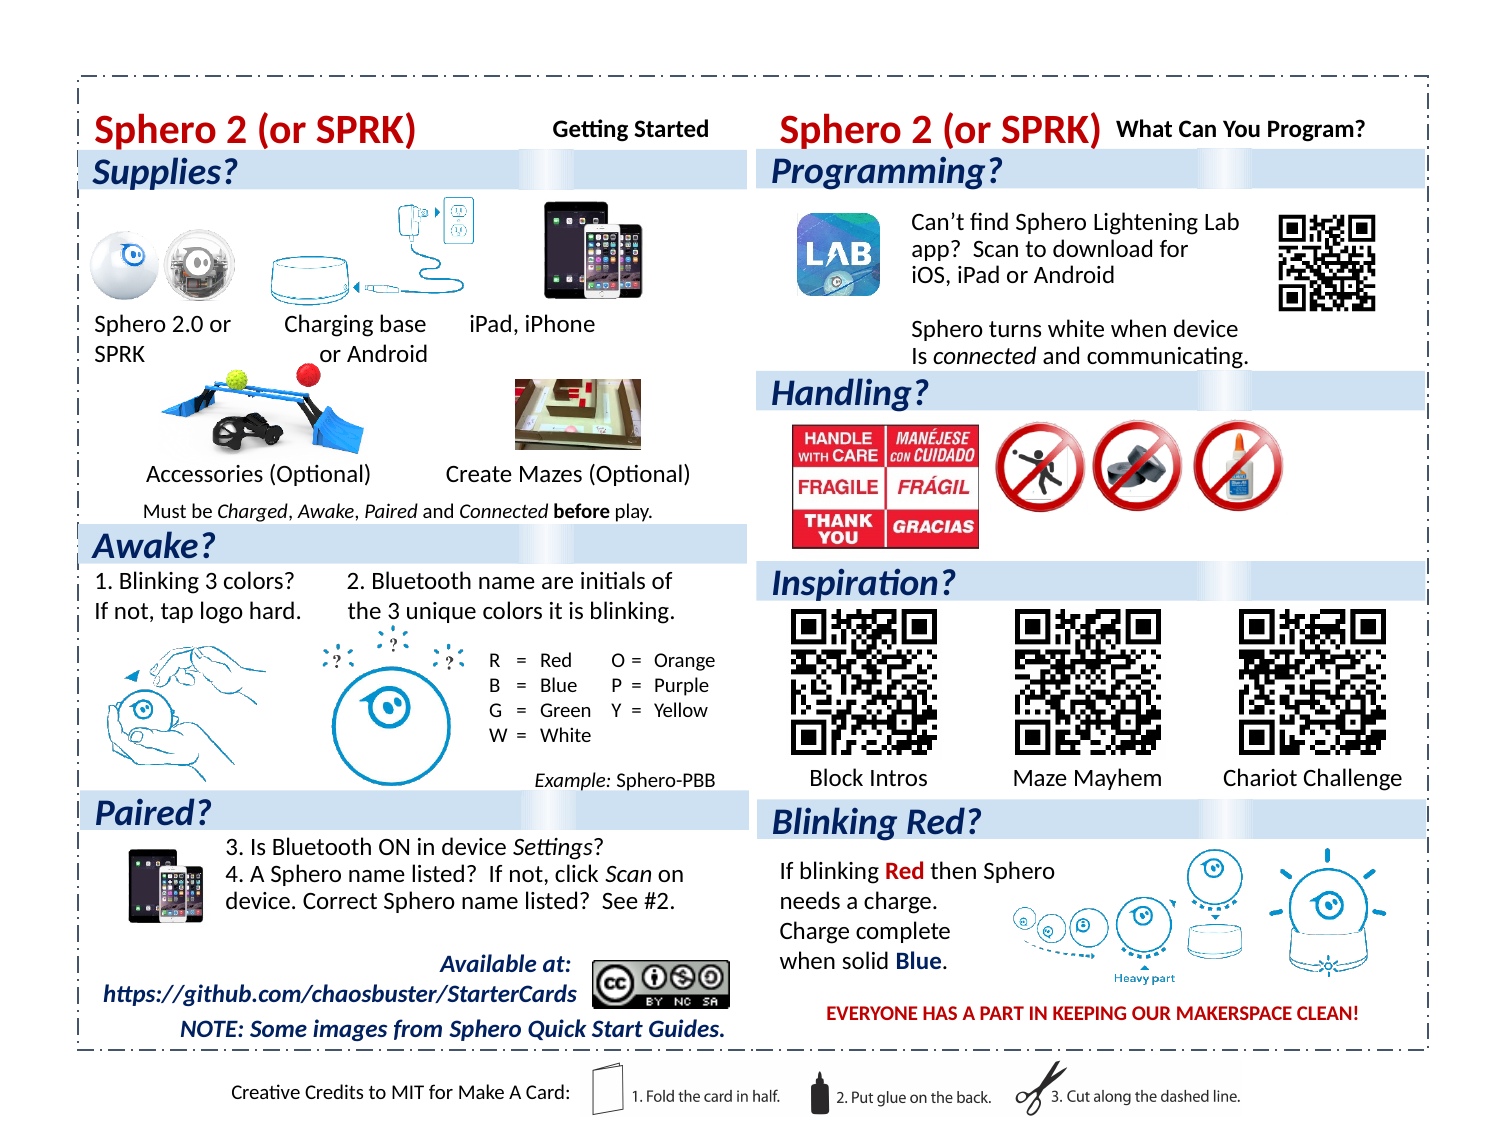

Sphero 2 (or SPRK)
Sphero 2.0 or 	 Charging base 	iPad, iPhone
SPRK 			or Android
 Accessories (Optional) 	 Create Mazes (Optional)
Must be Charged, Awake, Paired and Connected before play.
1. Blinking 3 colors? 2. Bluetooth name are initials of
If not, tap logo hard. the 3 unique colors it is blinking.
3. Is Bluetooth ON in device Settings?
4. A Sphero name listed? If not, click Scan on device. Correct Sphero name listed? See #2.
# Sphero 2 (or SPRK)
Can’t find Sphero Lightening Lab
app? Scan to download for
iOS, iPad or Android
Sphero turns white when device
Is connected and communicating.
If blinking Red then Sphero
needs a charge.
Charge complete
when solid Blue.
Getting Started
What Can You Program?
Programming?
Supplies?
Handling?
Awake?
Inspiration?
| Block Intros | Maze Mayhem | Chariot Challenge |
| --- | --- | --- |
| R | = | Red | O | = | Orange |
| --- | --- | --- | --- | --- | --- |
| B | = | Blue | P | = | Purple |
| G | = | Green | Y | = | Yellow |
| W | = | White | | | |
| Example: Sphero-PBB | | | | | |
Paired?
Blinking Red?
Available at:
https://github.com/chaosbuster/StarterCards
EVERYONE HAS A PART IN KEEPING OUR MAKERSPACE CLEAN!
NOTE: Some images from Sphero Quick Start Guides.
Creative Credits to MIT for Make A Card: